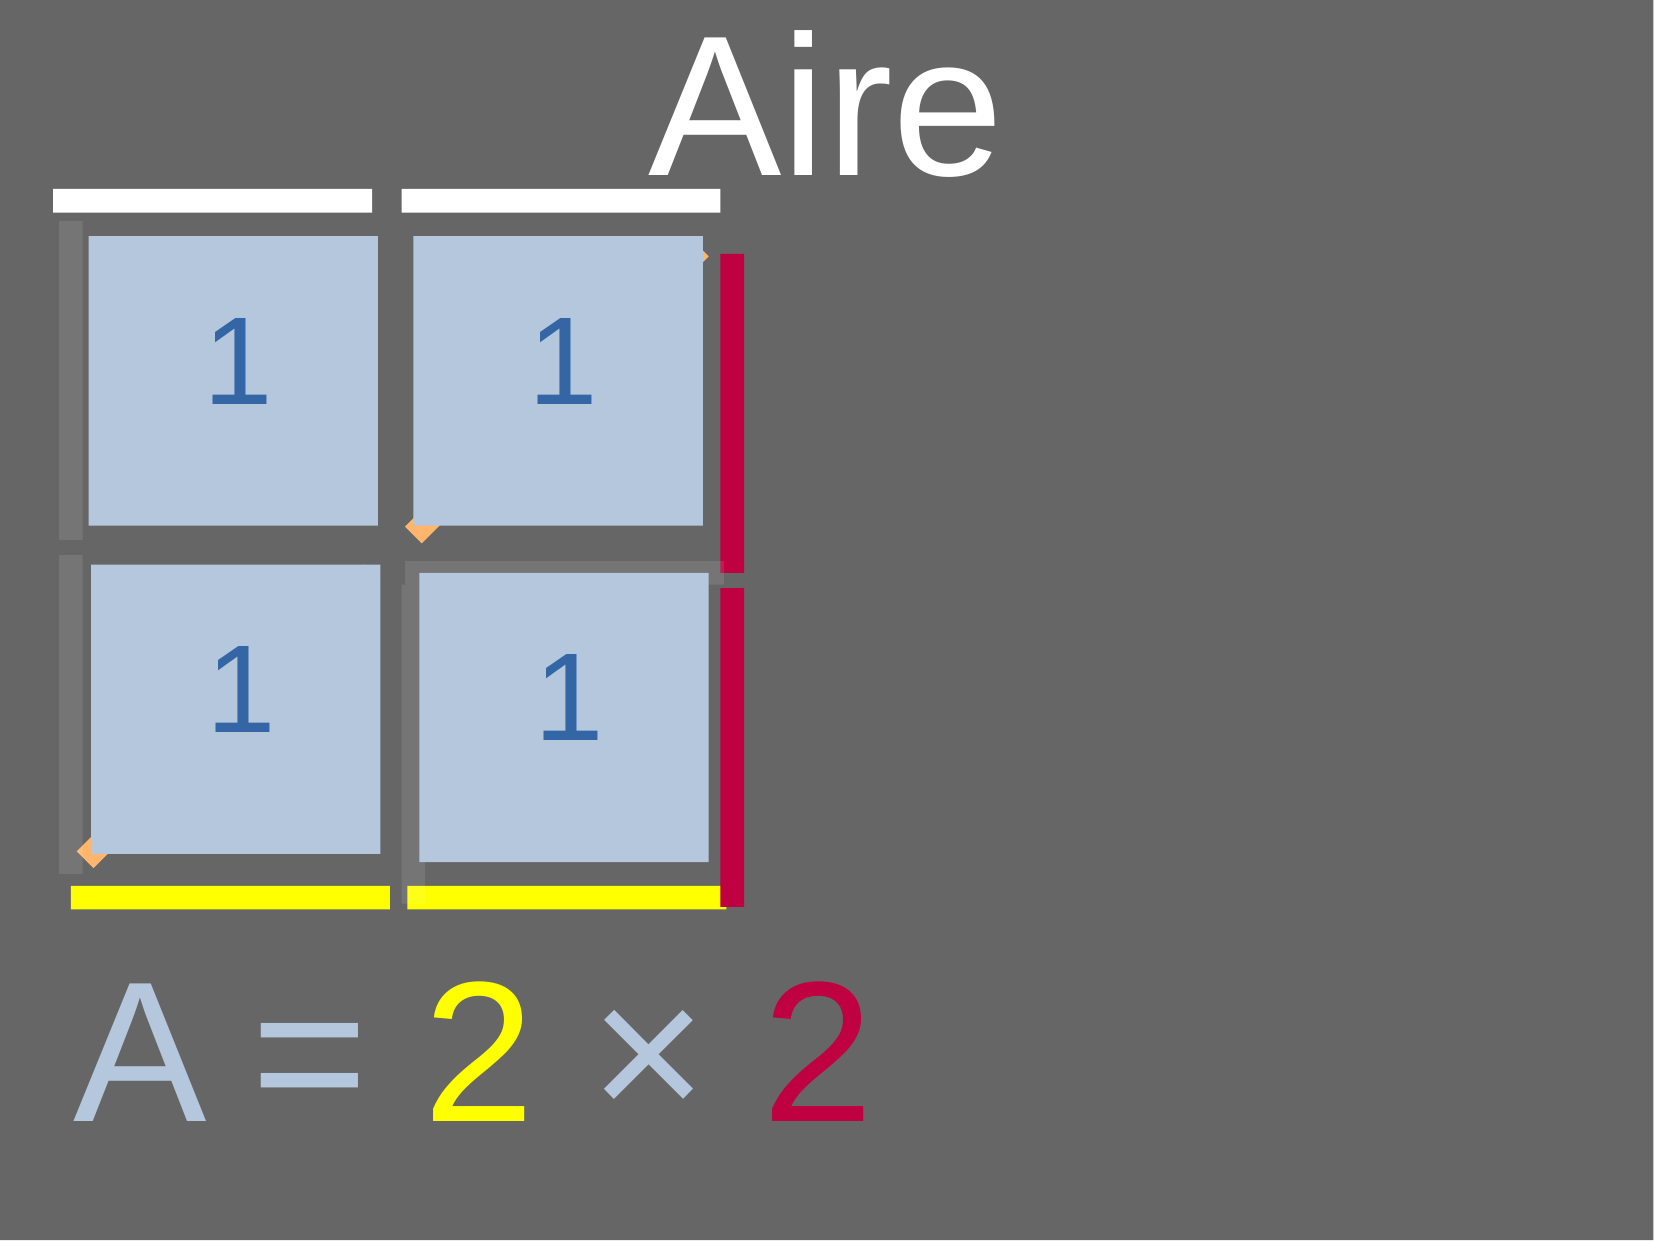

# Aire
1
1
1
1
A = 2 × 2